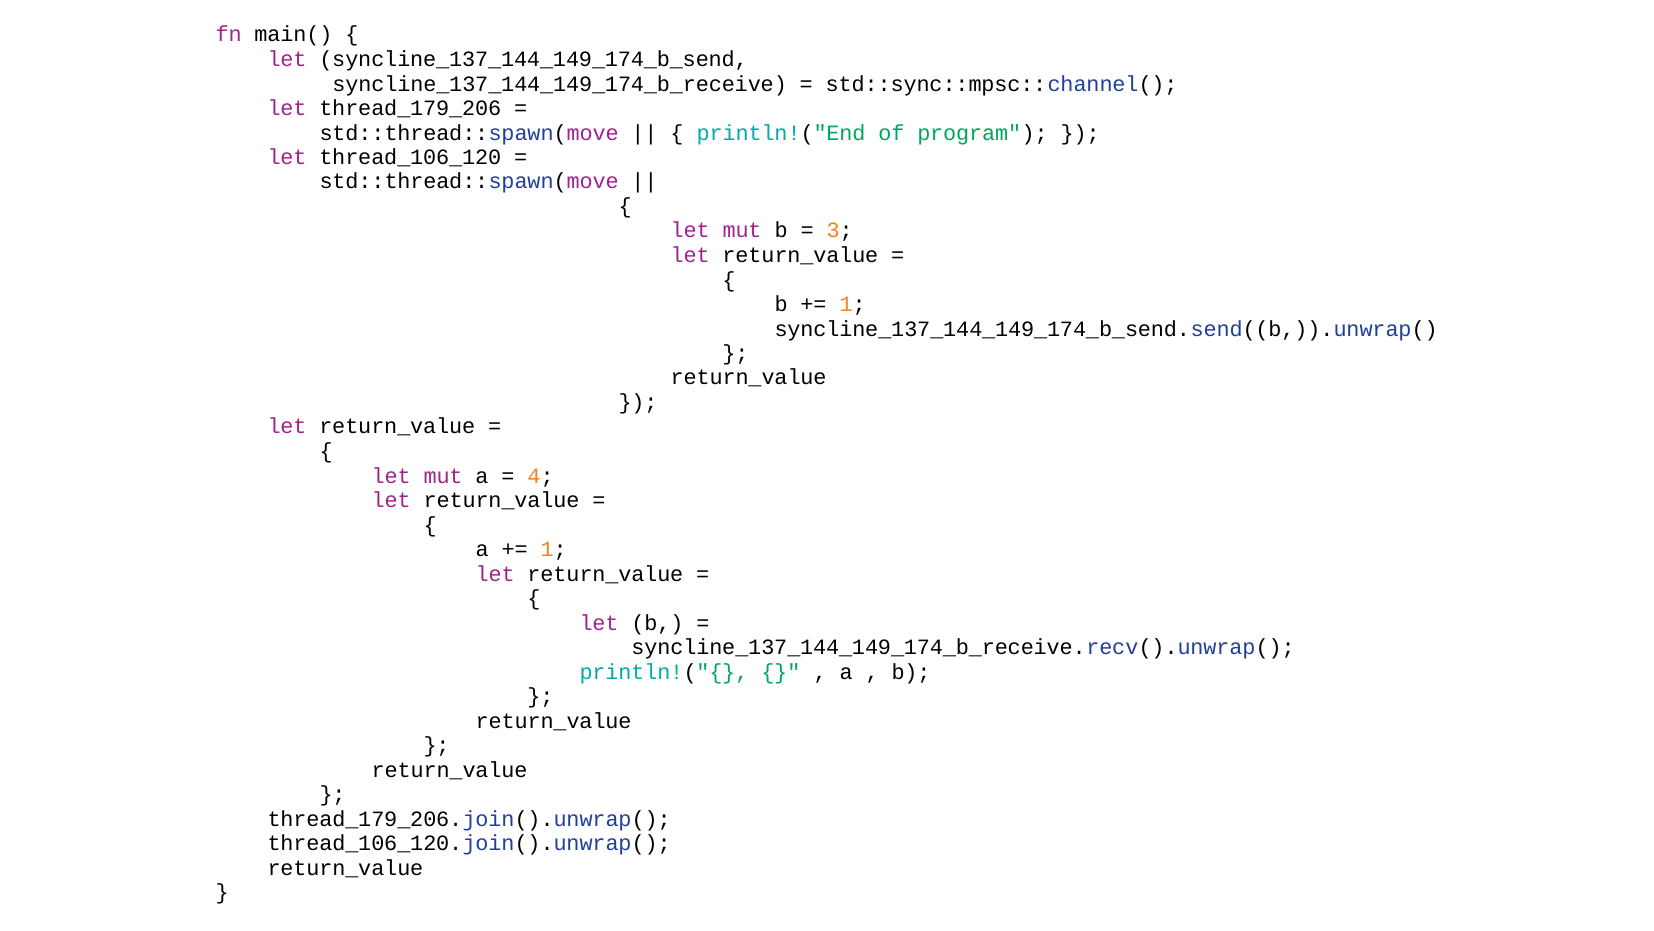

fn main() {
 let (syncline_137_144_149_174_b_send,
 syncline_137_144_149_174_b_receive) = std::sync::mpsc::channel();
 let thread_179_206 =
 std::thread::spawn(move || { println!("End of program"); });
 let thread_106_120 =
 std::thread::spawn(move ||
 {
 let mut b = 3;
 let return_value =
 {
 b += 1;
 syncline_137_144_149_174_b_send.send((b,)).unwrap()
 };
 return_value
 });
 let return_value =
 {
 let mut a = 4;
 let return_value =
 {
 a += 1;
 let return_value =
 {
 let (b,) =
 syncline_137_144_149_174_b_receive.recv().unwrap();
 println!("{}, {}" , a , b);
 };
 return_value
 };
 return_value
 };
 thread_179_206.join().unwrap();
 thread_106_120.join().unwrap();
 return_value
}